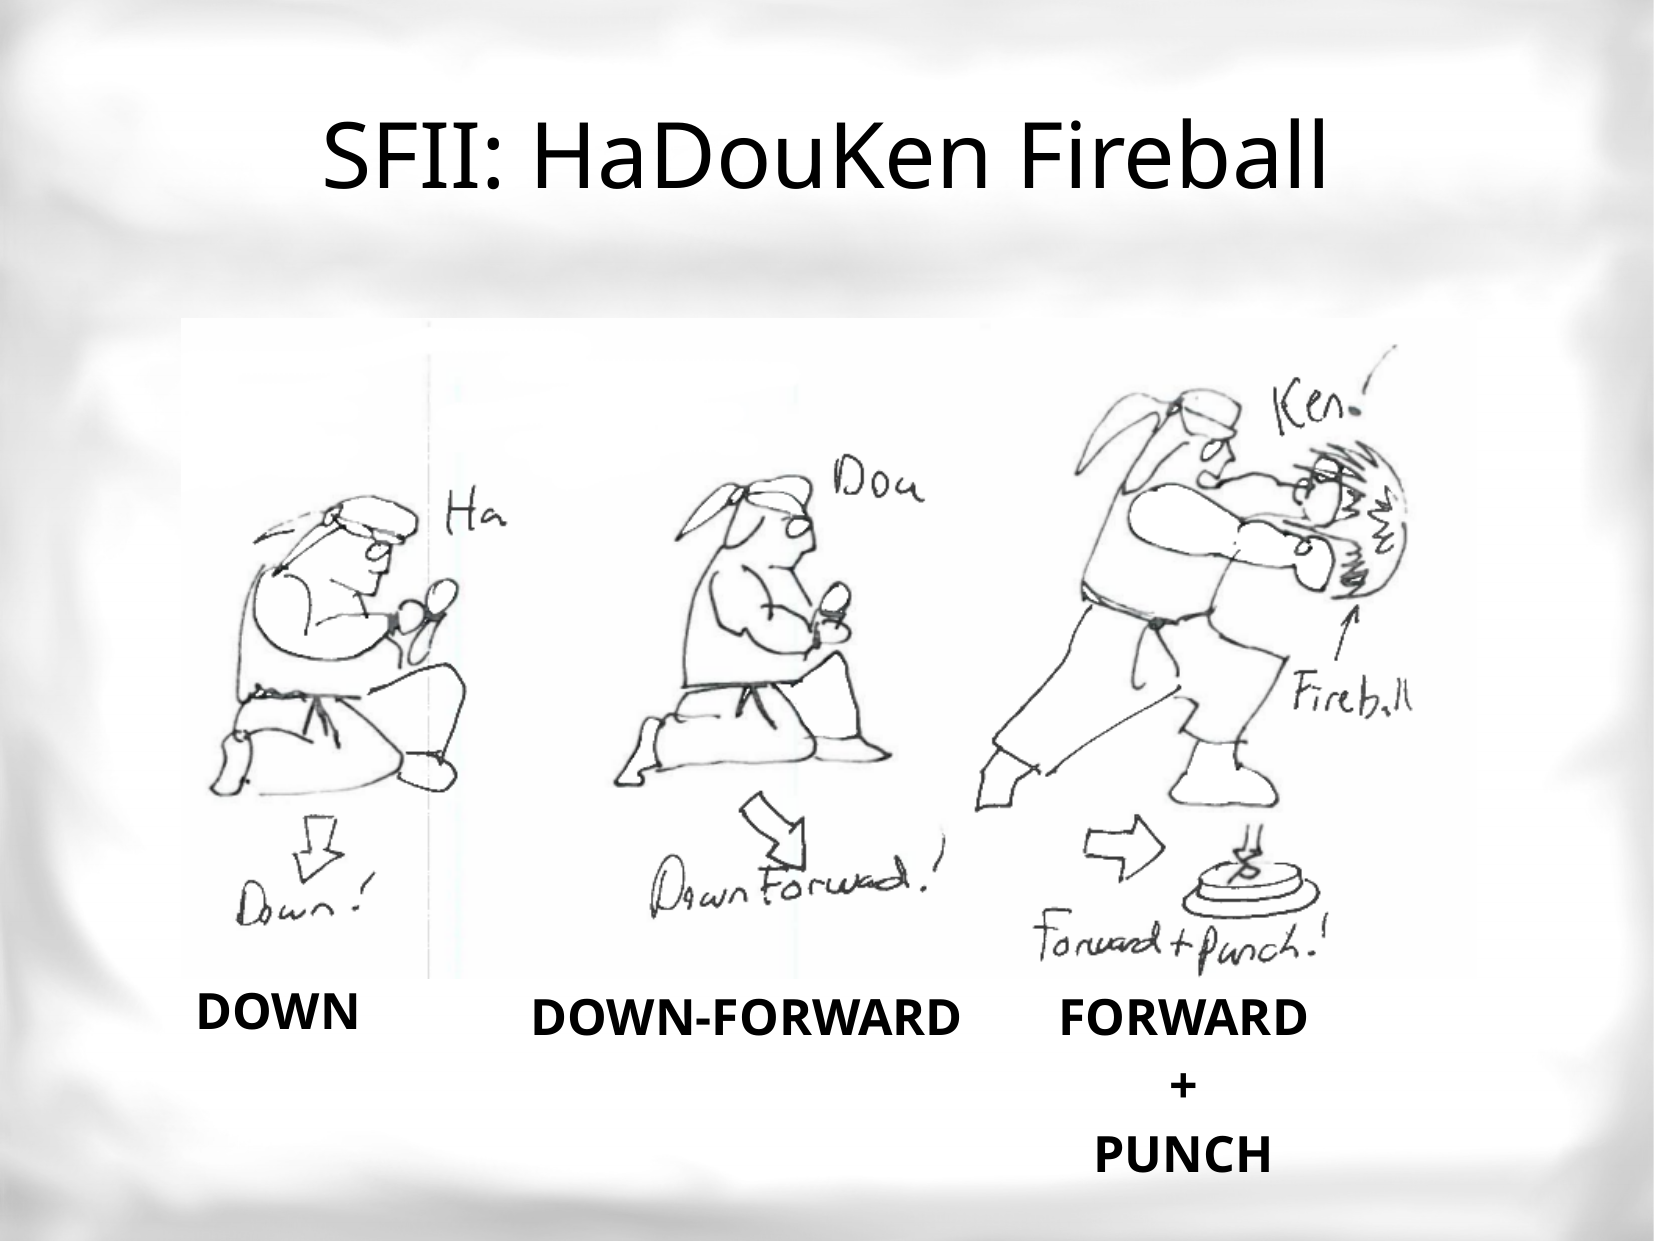

# SFII: HaDouKen Fireball
DOWN
DOWN-FORWARD
FORWARD
+
PUNCH